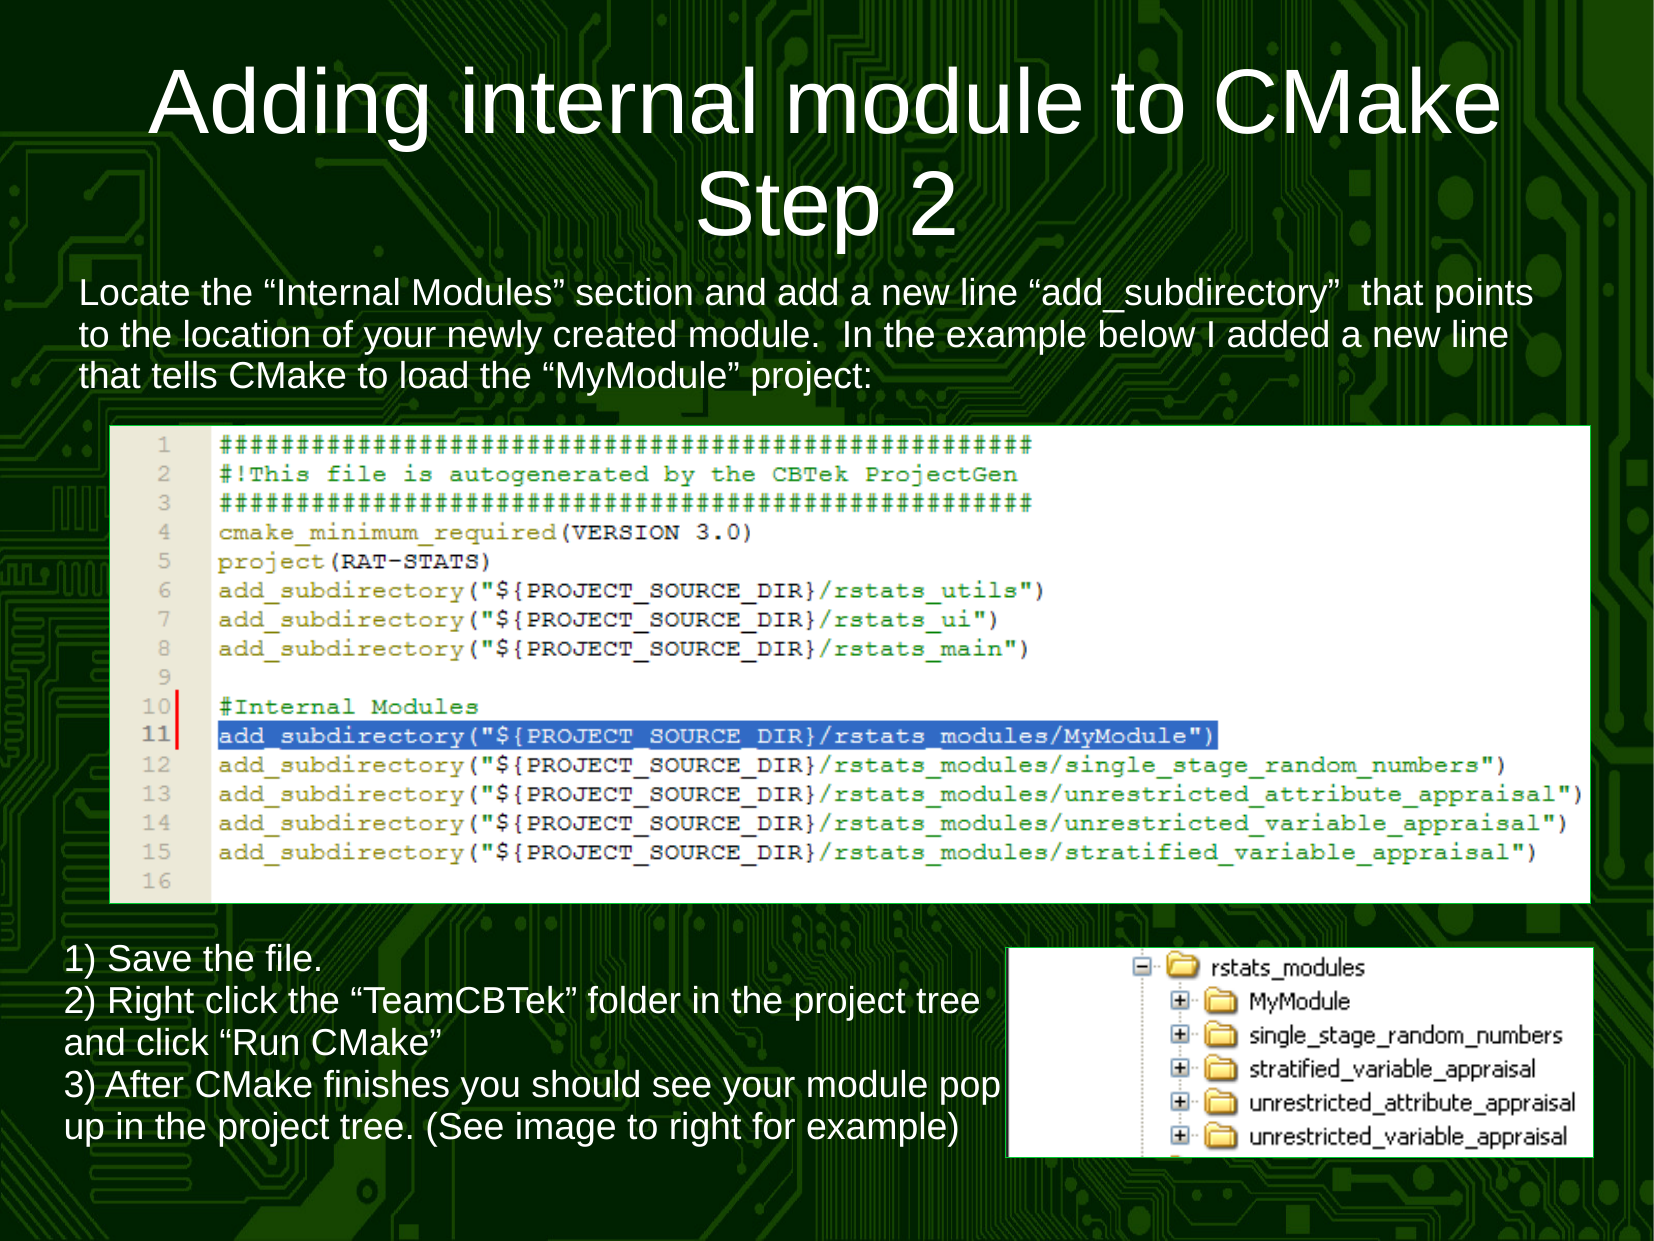

# Adding internal module to CMake Step 2
Locate the “Internal Modules” section and add a new line “add_subdirectory” that points to the location of your newly created module. In the example below I added a new line that tells CMake to load the “MyModule” project:
1) Save the file.
2) Right click the “TeamCBTek” folder in the project tree and click “Run CMake”
3) After CMake finishes you should see your module pop up in the project tree. (See image to right for example)